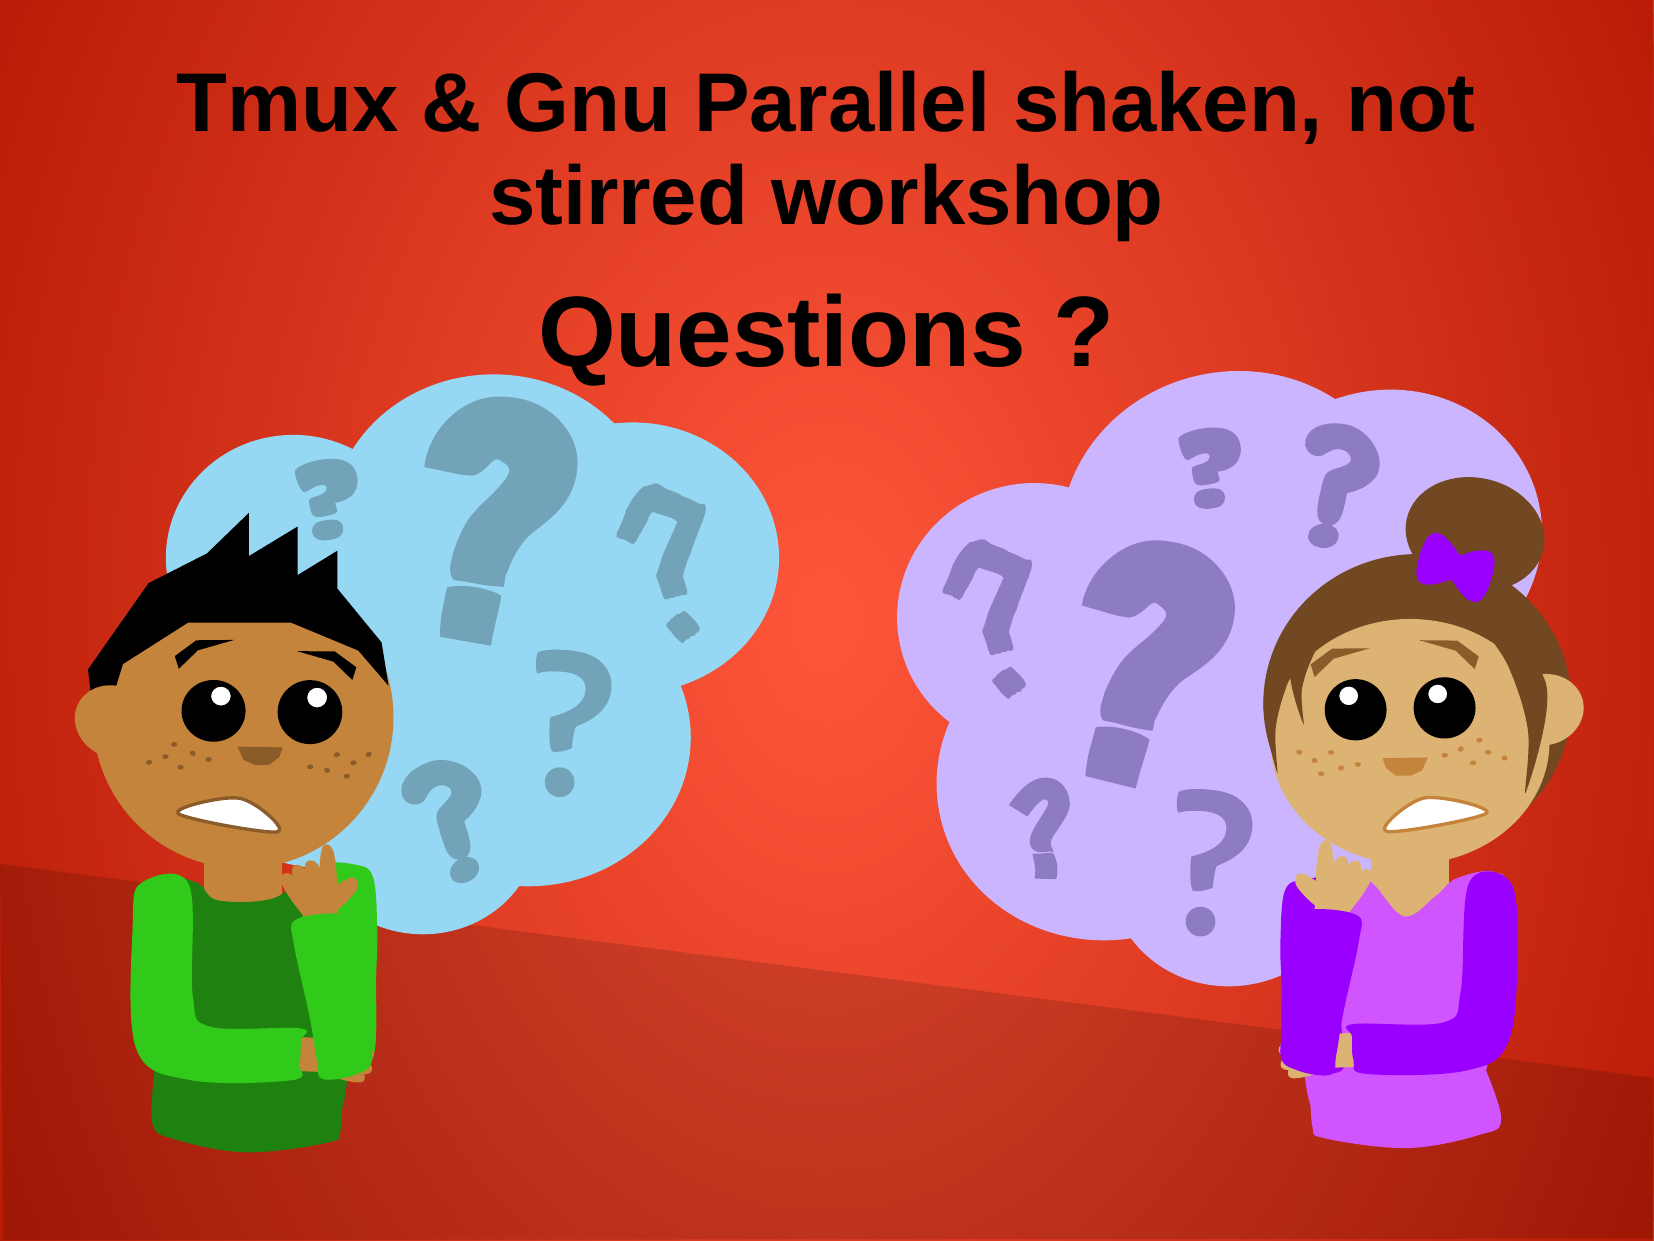

# Tmux & Gnu Parallel shaken, not stirred workshop
Questions ?